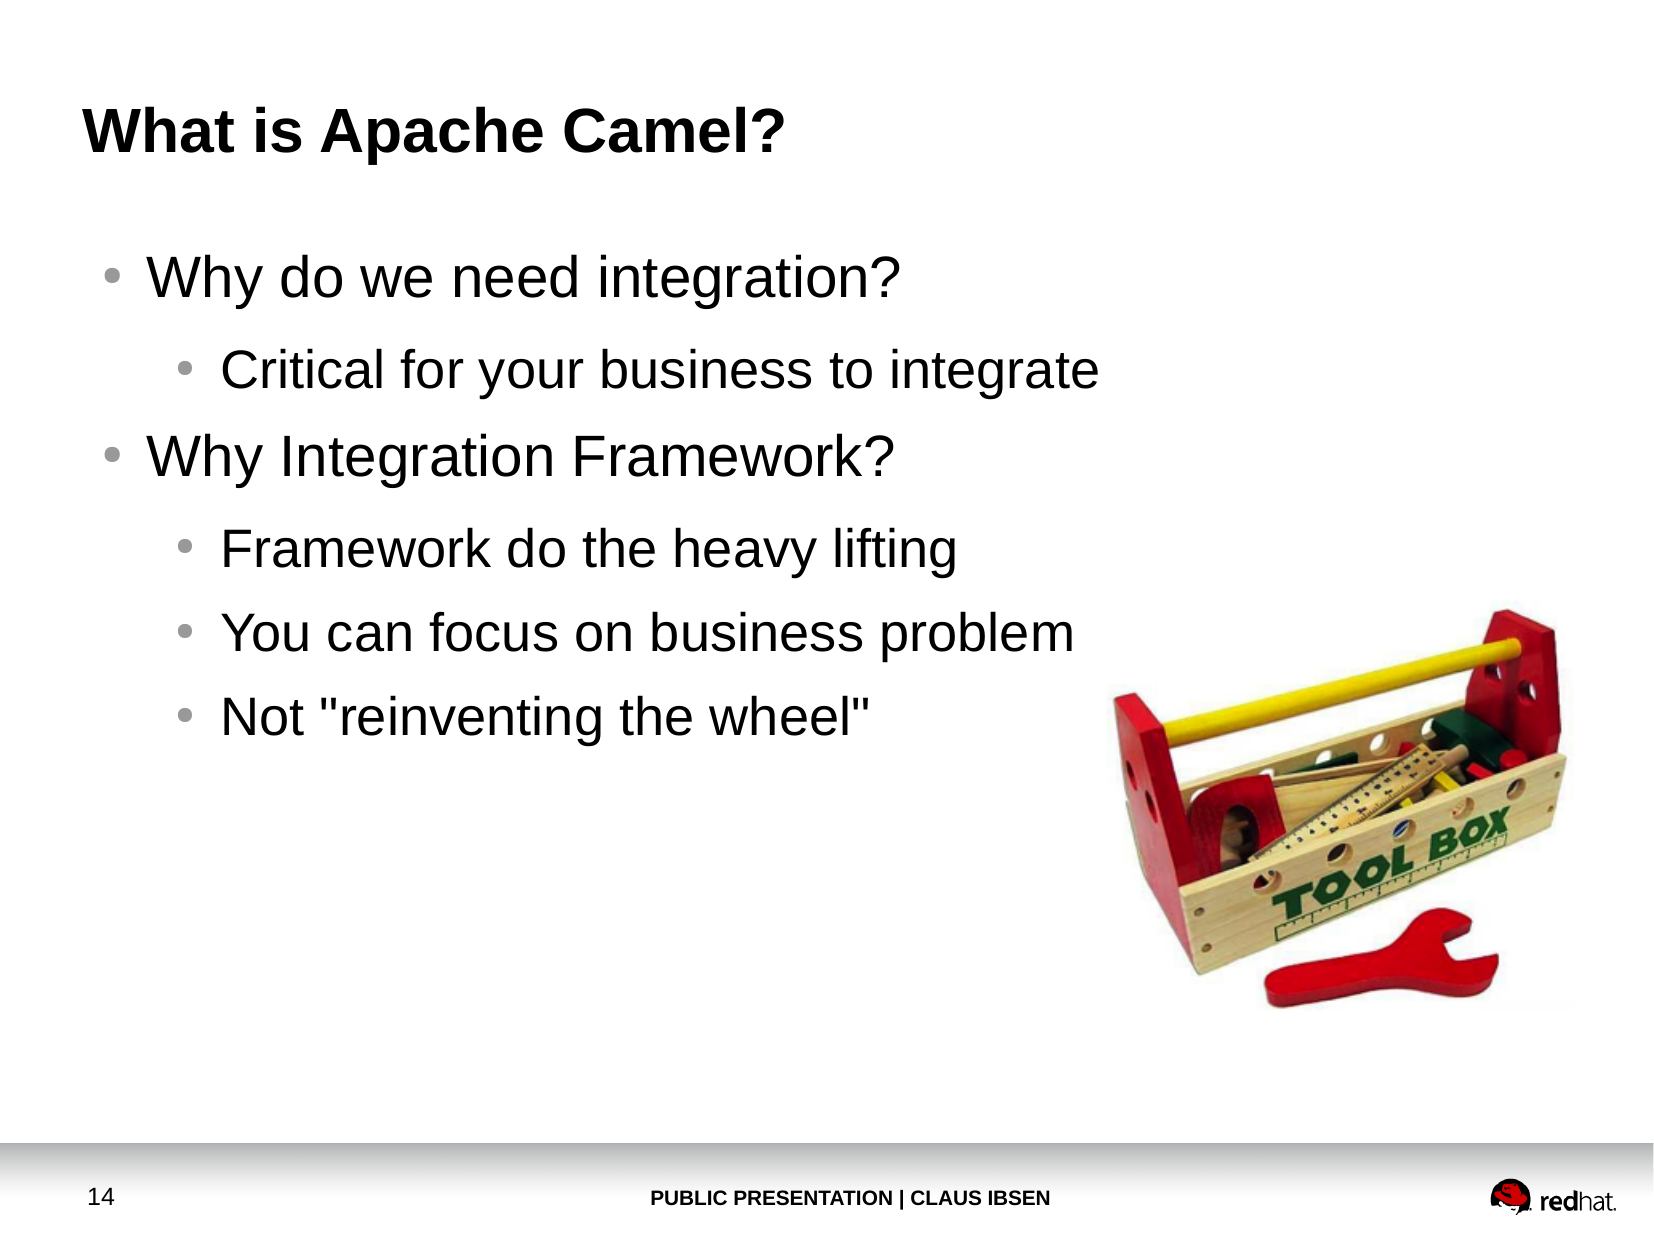

# What is Apache Camel?
Why do we need integration?
Critical for your business to integrate
Why Integration Framework?
Framework do the heavy lifting
You can focus on business problem
Not "reinventing the wheel"